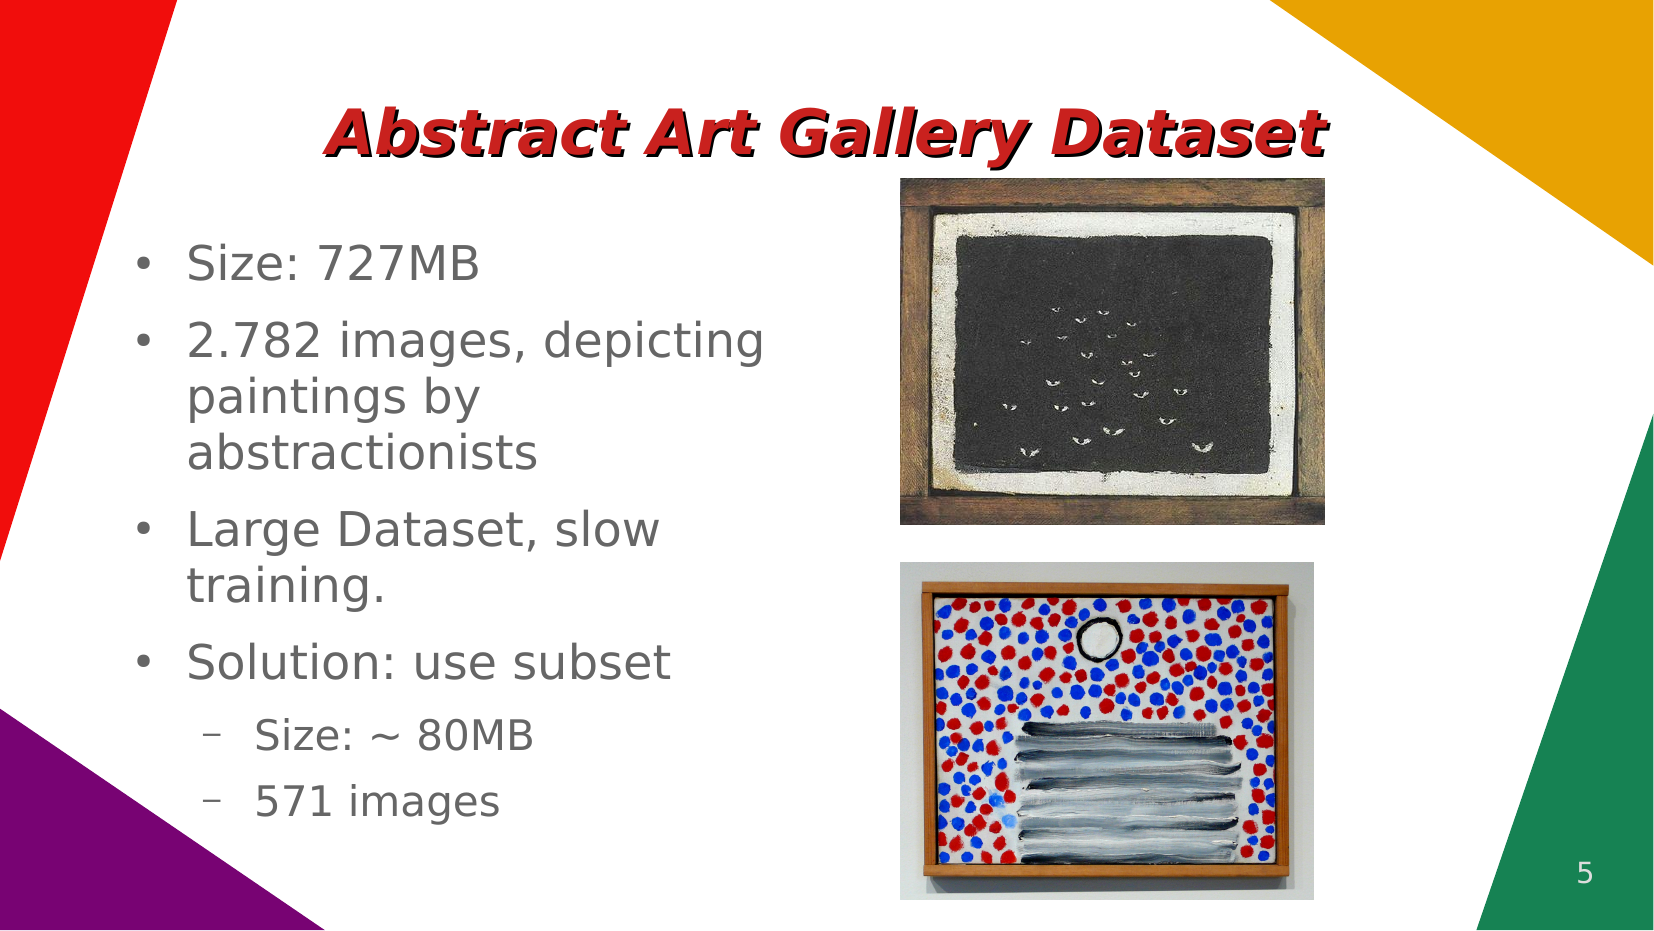

# Abstract Art Gallery Dataset
Size: 727MB
2.782 images, depicting paintings by abstractionists
Large Dataset, slow training.
Solution: use subset
Size: ~ 80MB
571 images
5